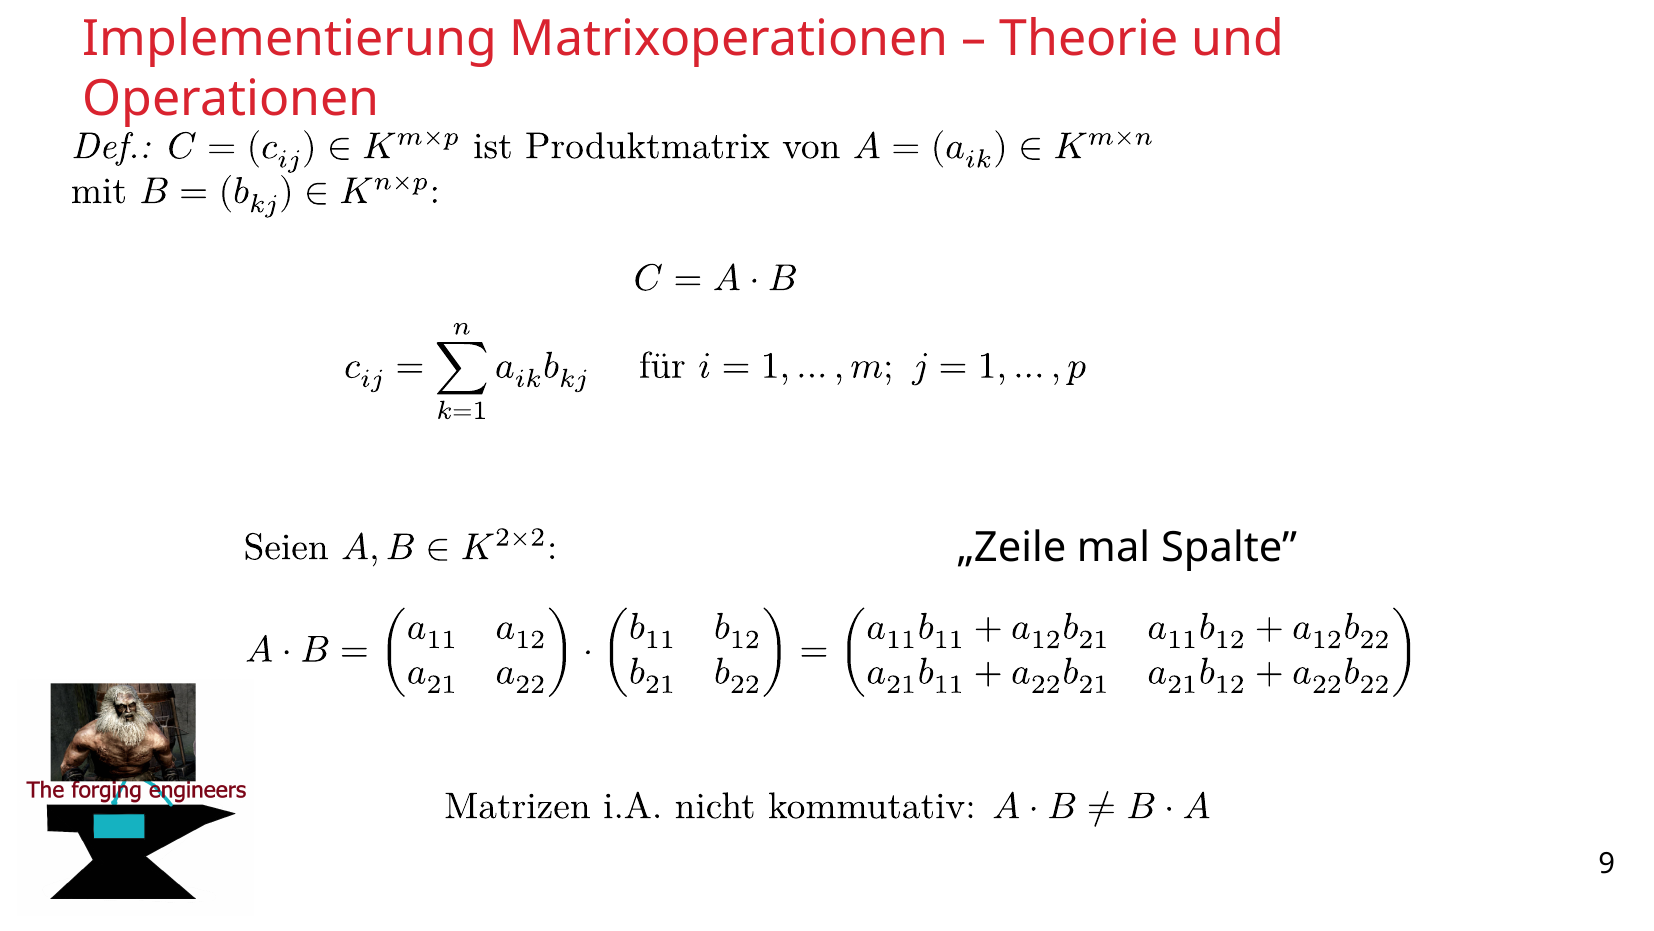

# Implementierung Matrixoperationen – Theorie und Operationen
„Zeile mal Spalte”